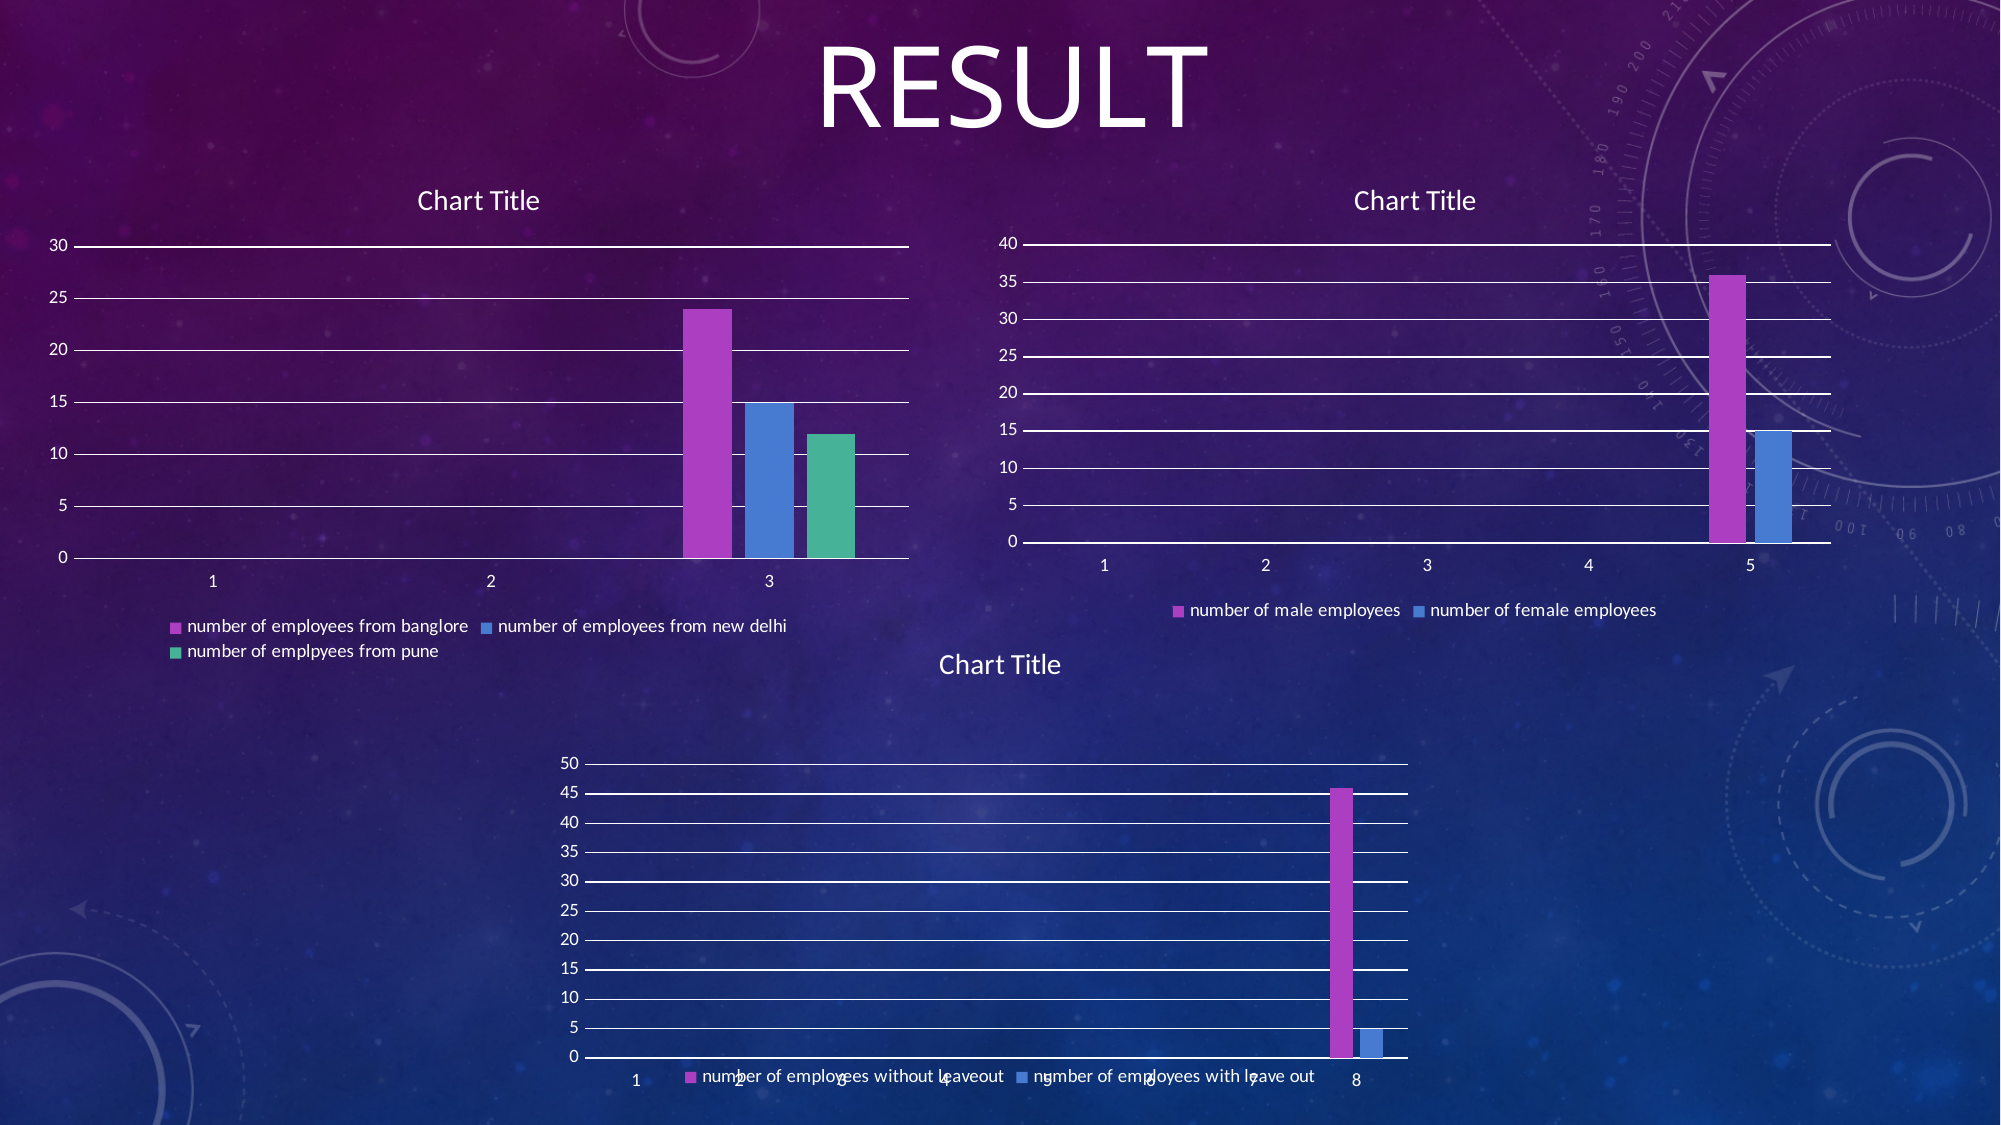

# RESULT
### Chart: Chart Title
| Category | number of employees from banglore | number of employees from new delhi | number of emplpyees from pune |
|---|---|---|---|
| 1 | None | None | None |
| 2 | None | None | None |
| 3 | 24.0 | 15.0 | 12.0 |
### Chart: Chart Title
| Category | number of male employees | number of female employees |
|---|---|---|
| 1 | None | None |
| 2 | None | None |
| 3 | None | None |
| 4 | None | None |
| 5 | 36.0 | 15.0 |
### Chart: Chart Title
| Category | number of employees without leaveout | number of employees with leave out |
|---|---|---|
| 1 | None | None |
| 2 | None | None |
| 3 | None | None |
| 4 | None | None |
| 5 | None | None |
| 6 | None | None |
| 7 | None | None |
| 8 | 46.0 | 5.0 |